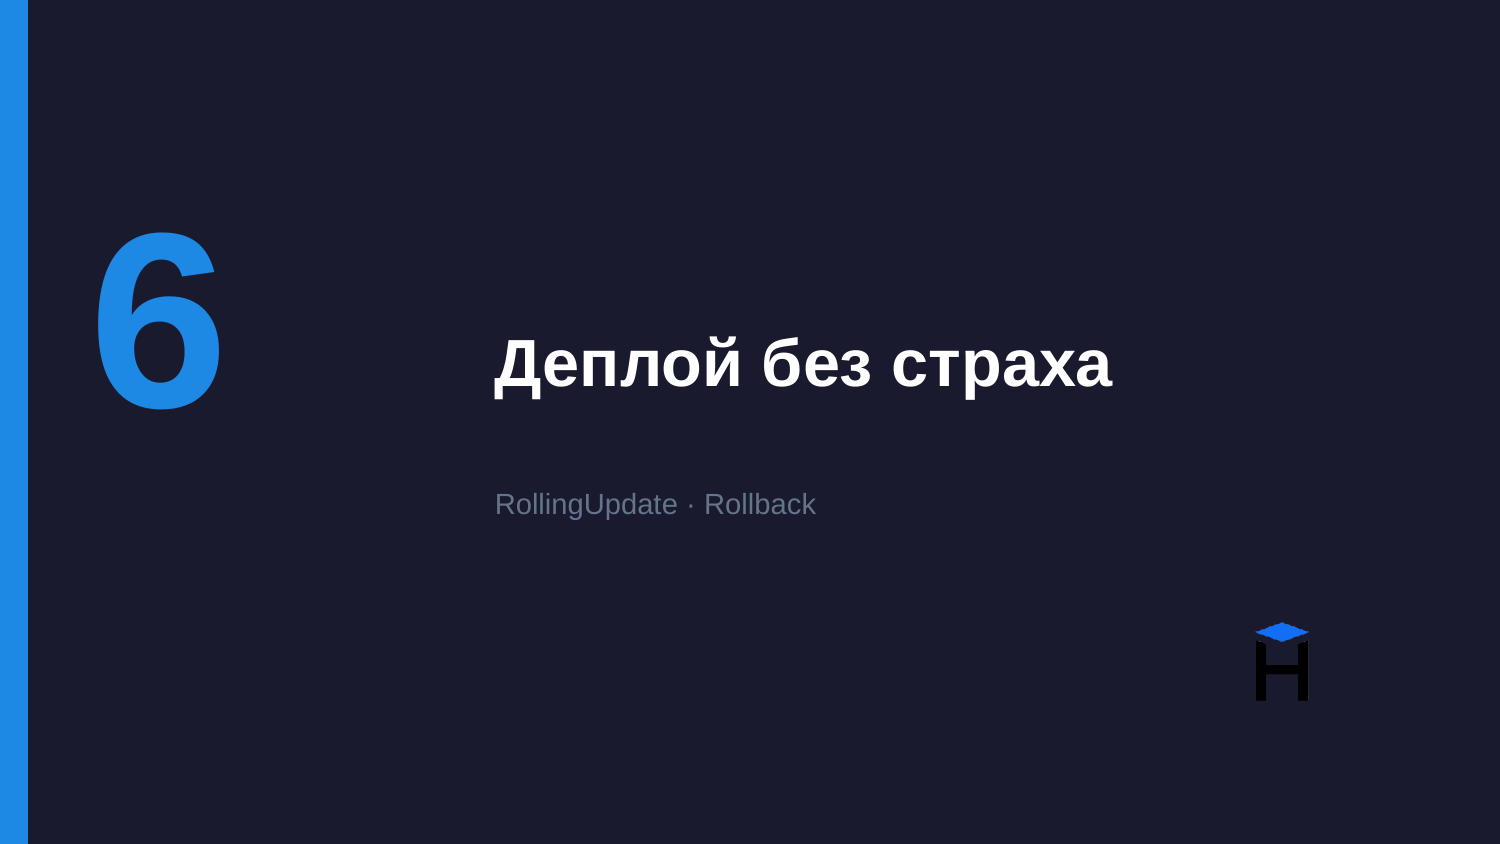

6
Деплой без страха
RollingUpdate · Rollback